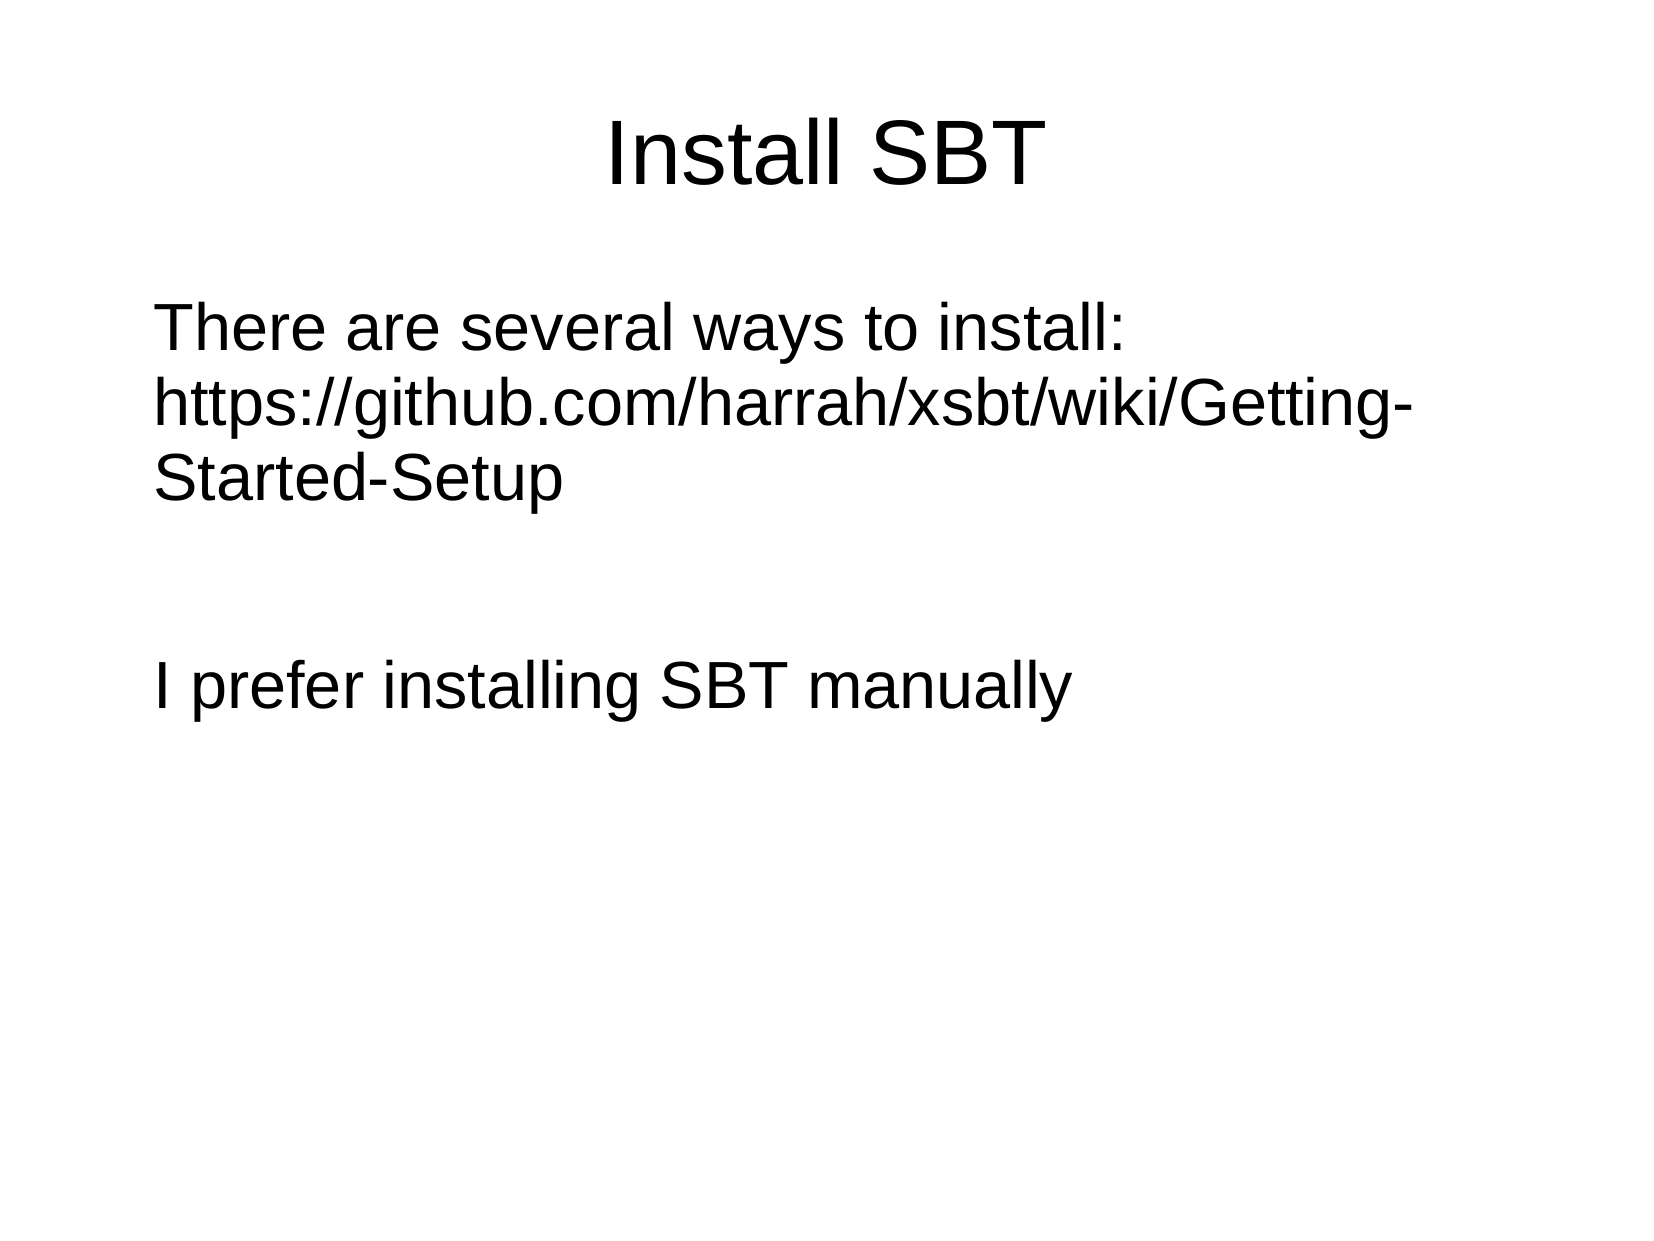

# Install SBT
There are several ways to install:
https://github.com/harrah/xsbt/wiki/Getting-Started-Setup
I prefer installing SBT manually